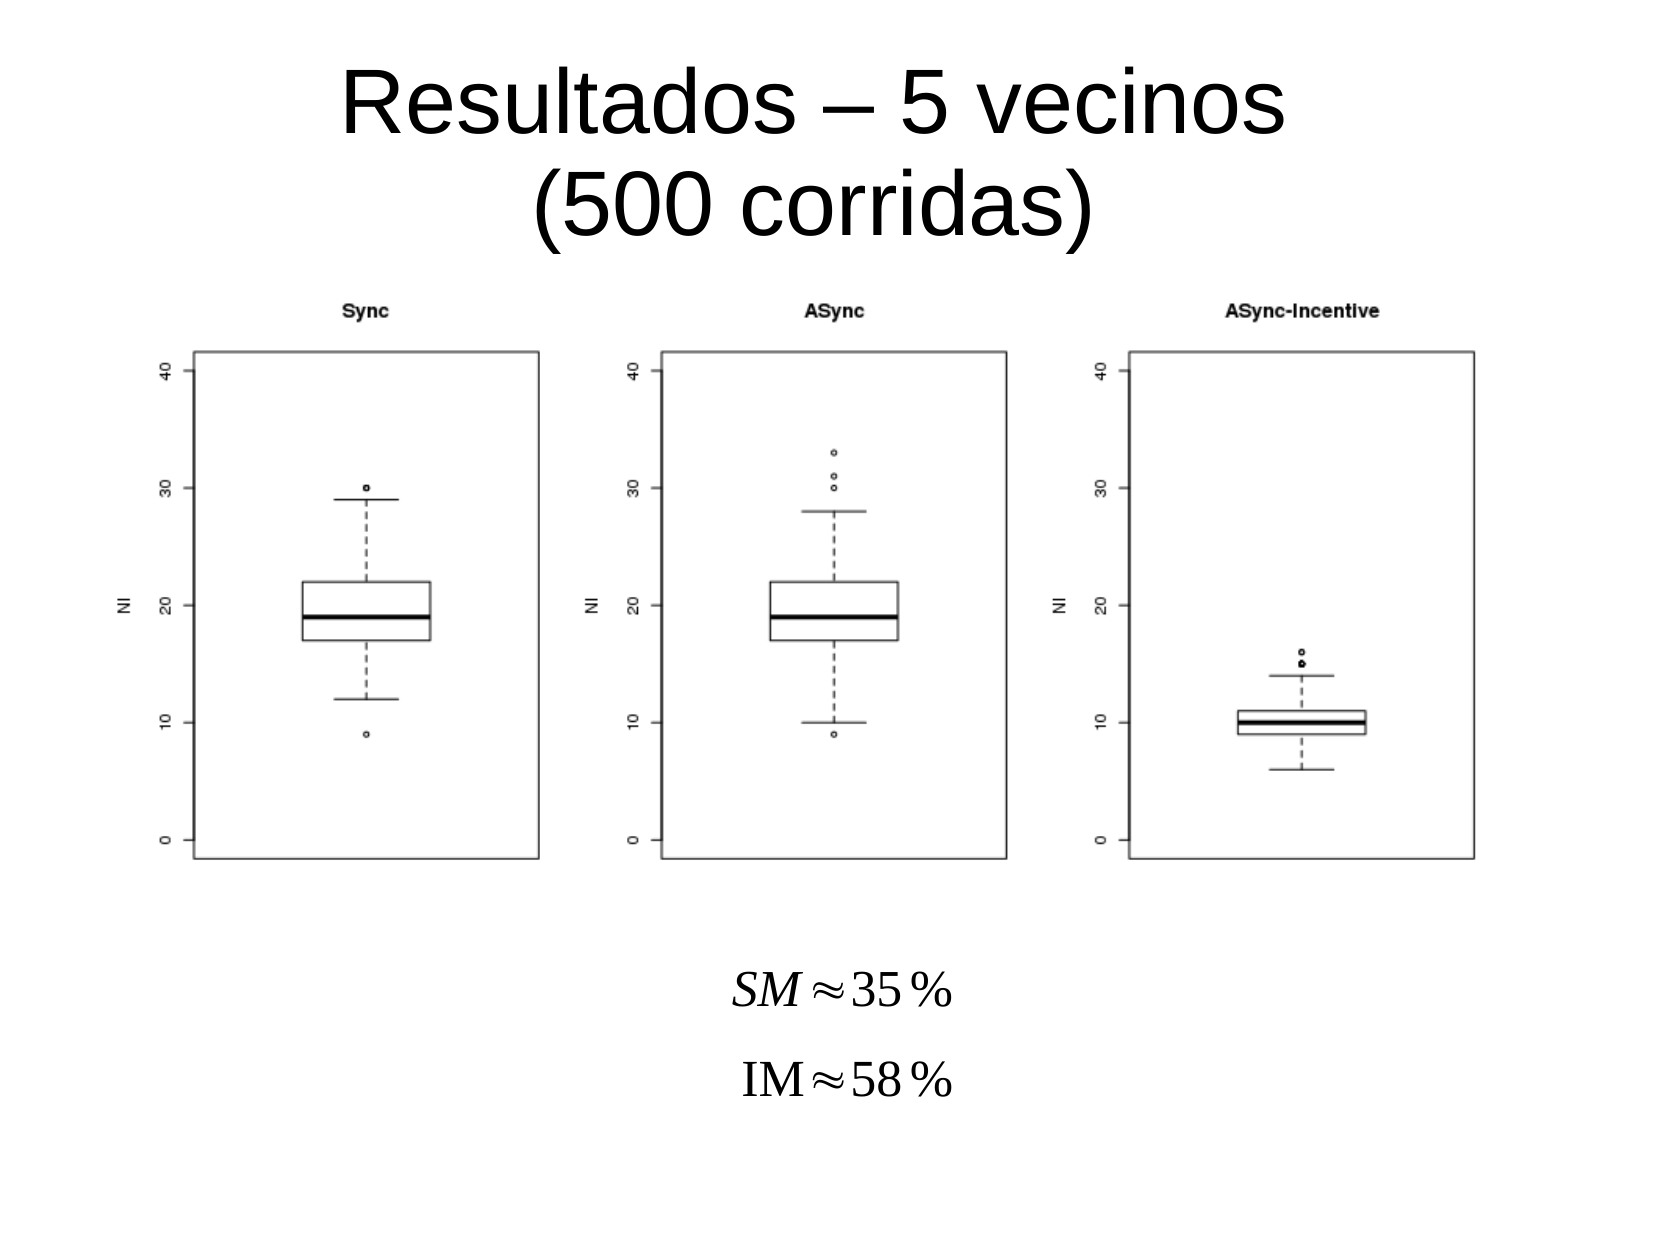

# Resultados – 5 vecinos (500 corridas)